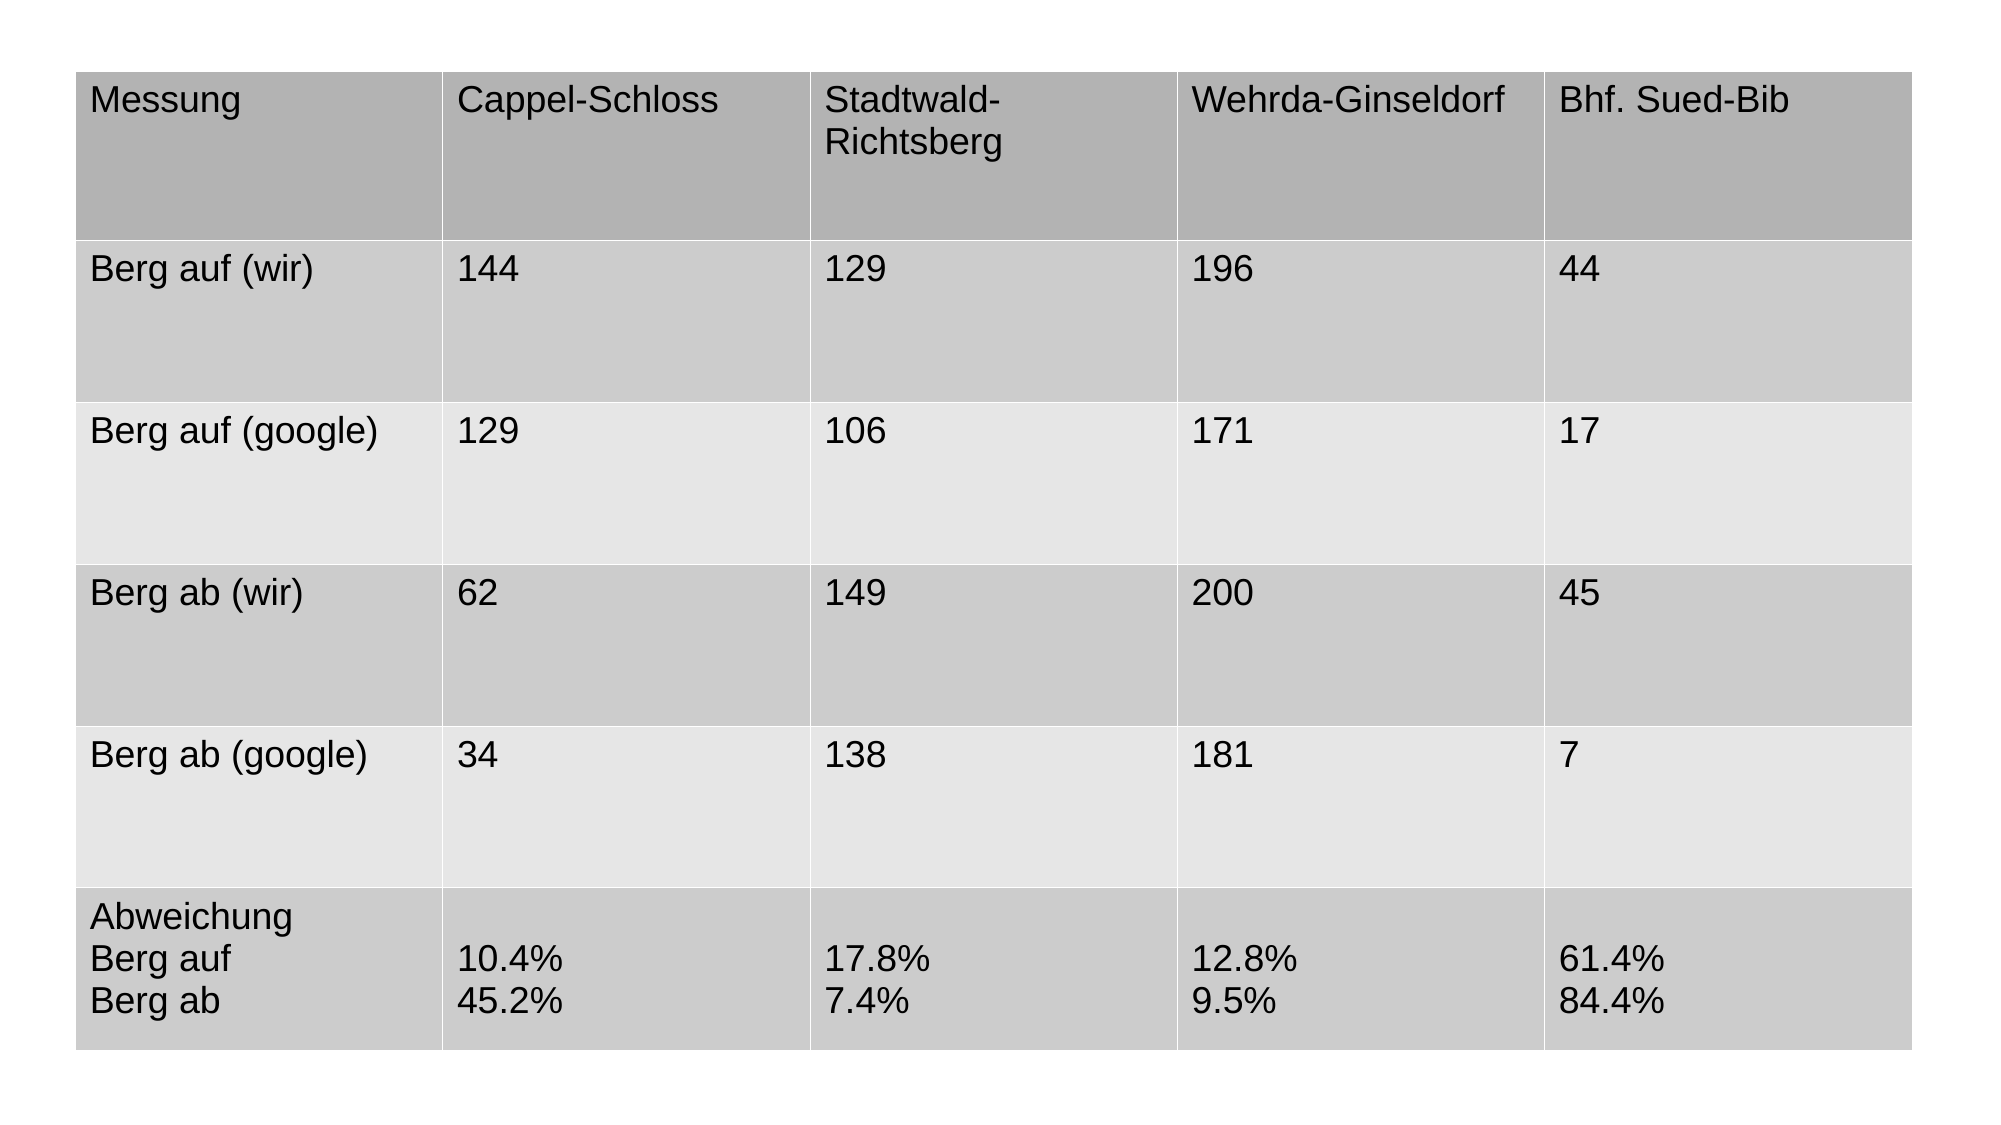

| Messung | Cappel-Schloss | Stadtwald-Richtsberg | Wehrda-Ginseldorf | Bhf. Sued-Bib |
| --- | --- | --- | --- | --- |
| Berg auf (wir) | 144 | 129 | 196 | 44 |
| Berg auf (google) | 129 | 106 | 171 | 17 |
| Berg ab (wir) | 62 | 149 | 200 | 45 |
| Berg ab (google) | 34 | 138 | 181 | 7 |
| Abweichung Berg auf Berg ab | 10.4% 45.2% | 17.8% 7.4% | 12.8% 9.5% | 61.4% 84.4% |